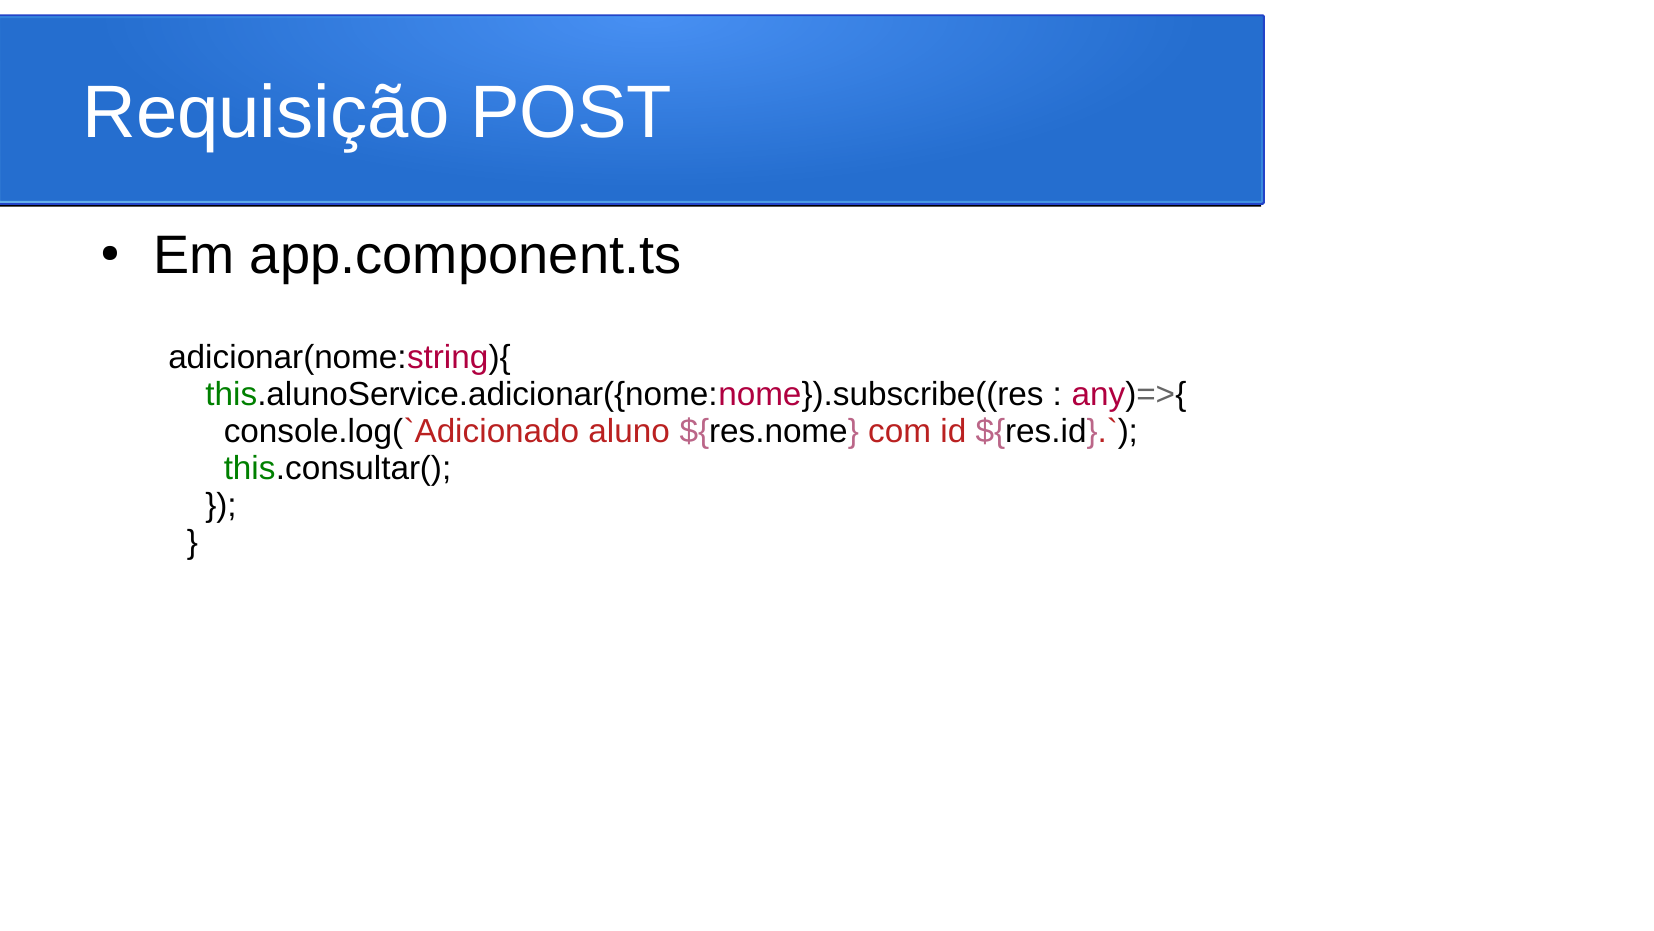

# Requisição POST
Em app.component.ts
adicionar(nome:string){
 this.alunoService.adicionar({nome:nome}).subscribe((res : any)=>{
 console.log(`Adicionado aluno ${res.nome} com id ${res.id}.`);
 this.consultar();
 });
 }